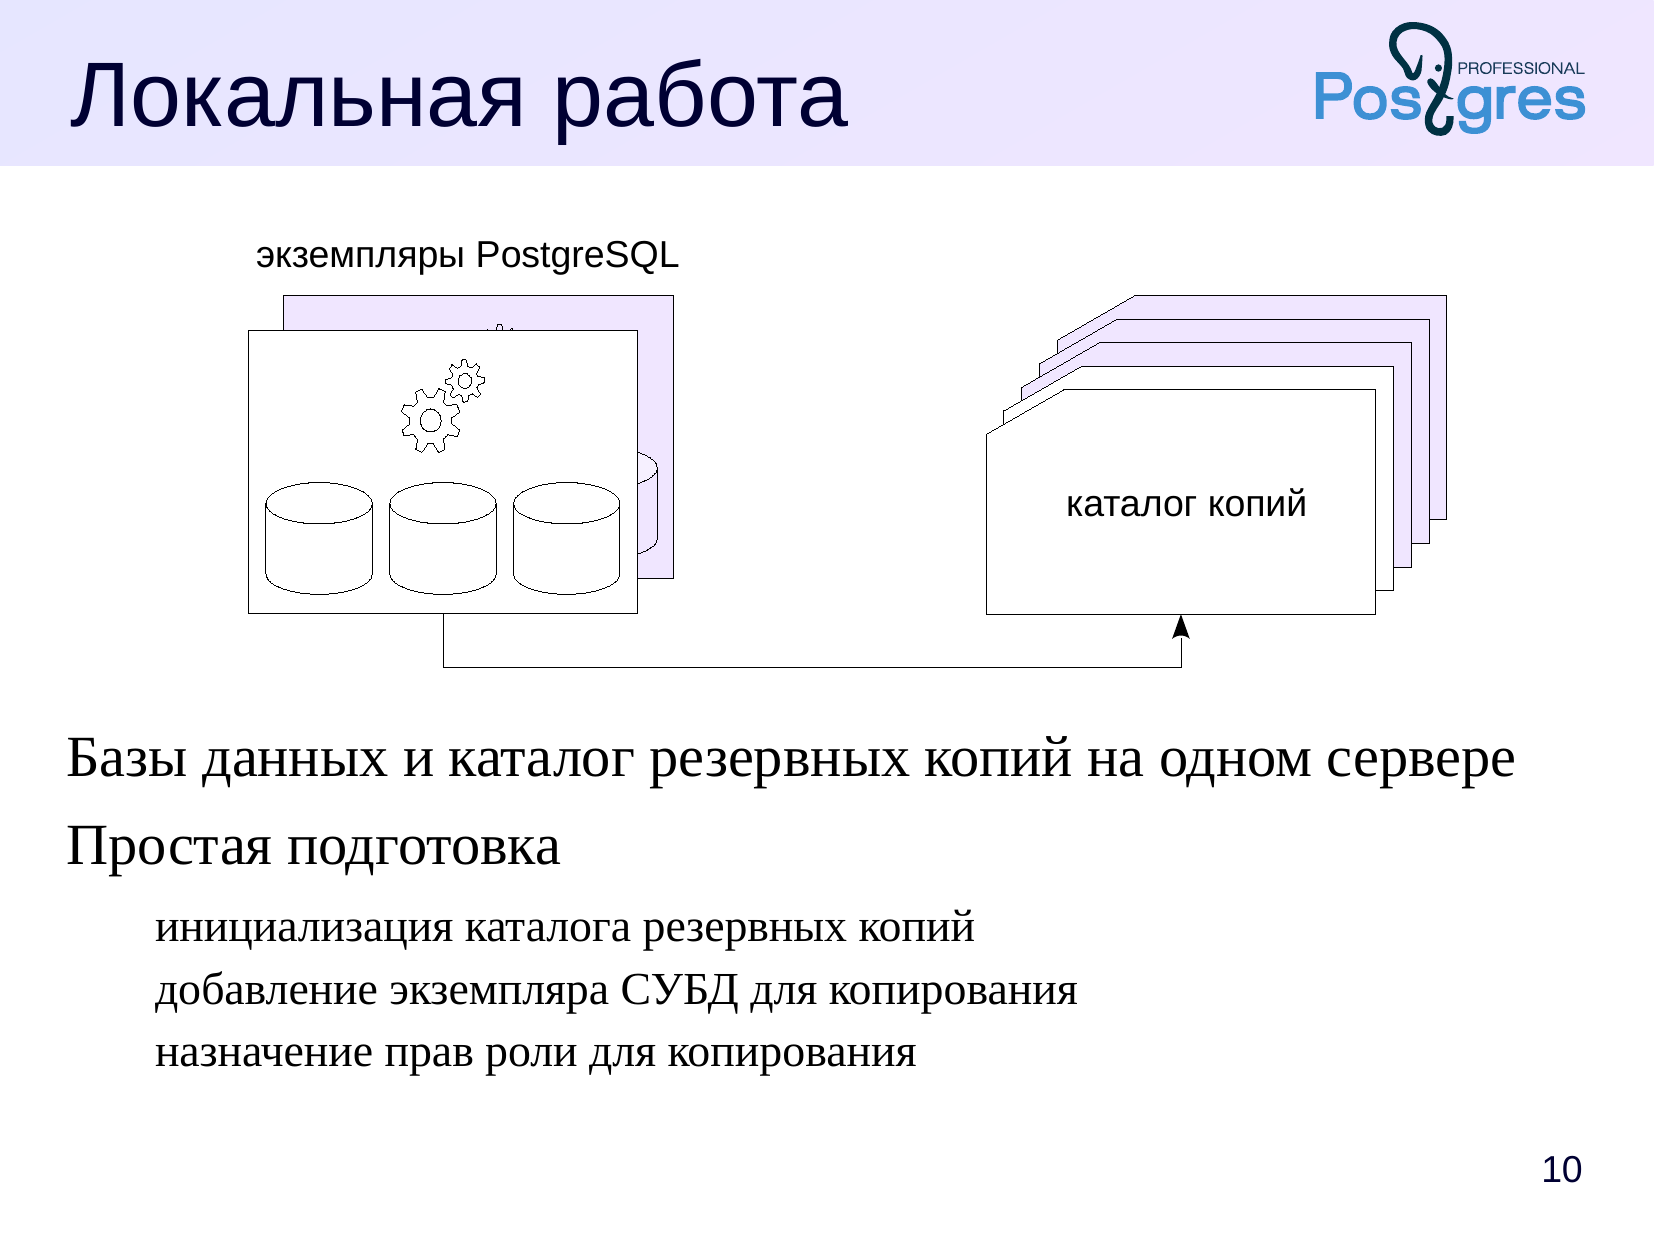

# Локальная работа
экземпляры PostgreSQL
каталог копий
Базы данных и каталог резервных копий на одном сервере
Простая подготовка
инициализация каталога резервных копий
добавление экземпляра СУБД для копирования
назначение прав роли для копирования